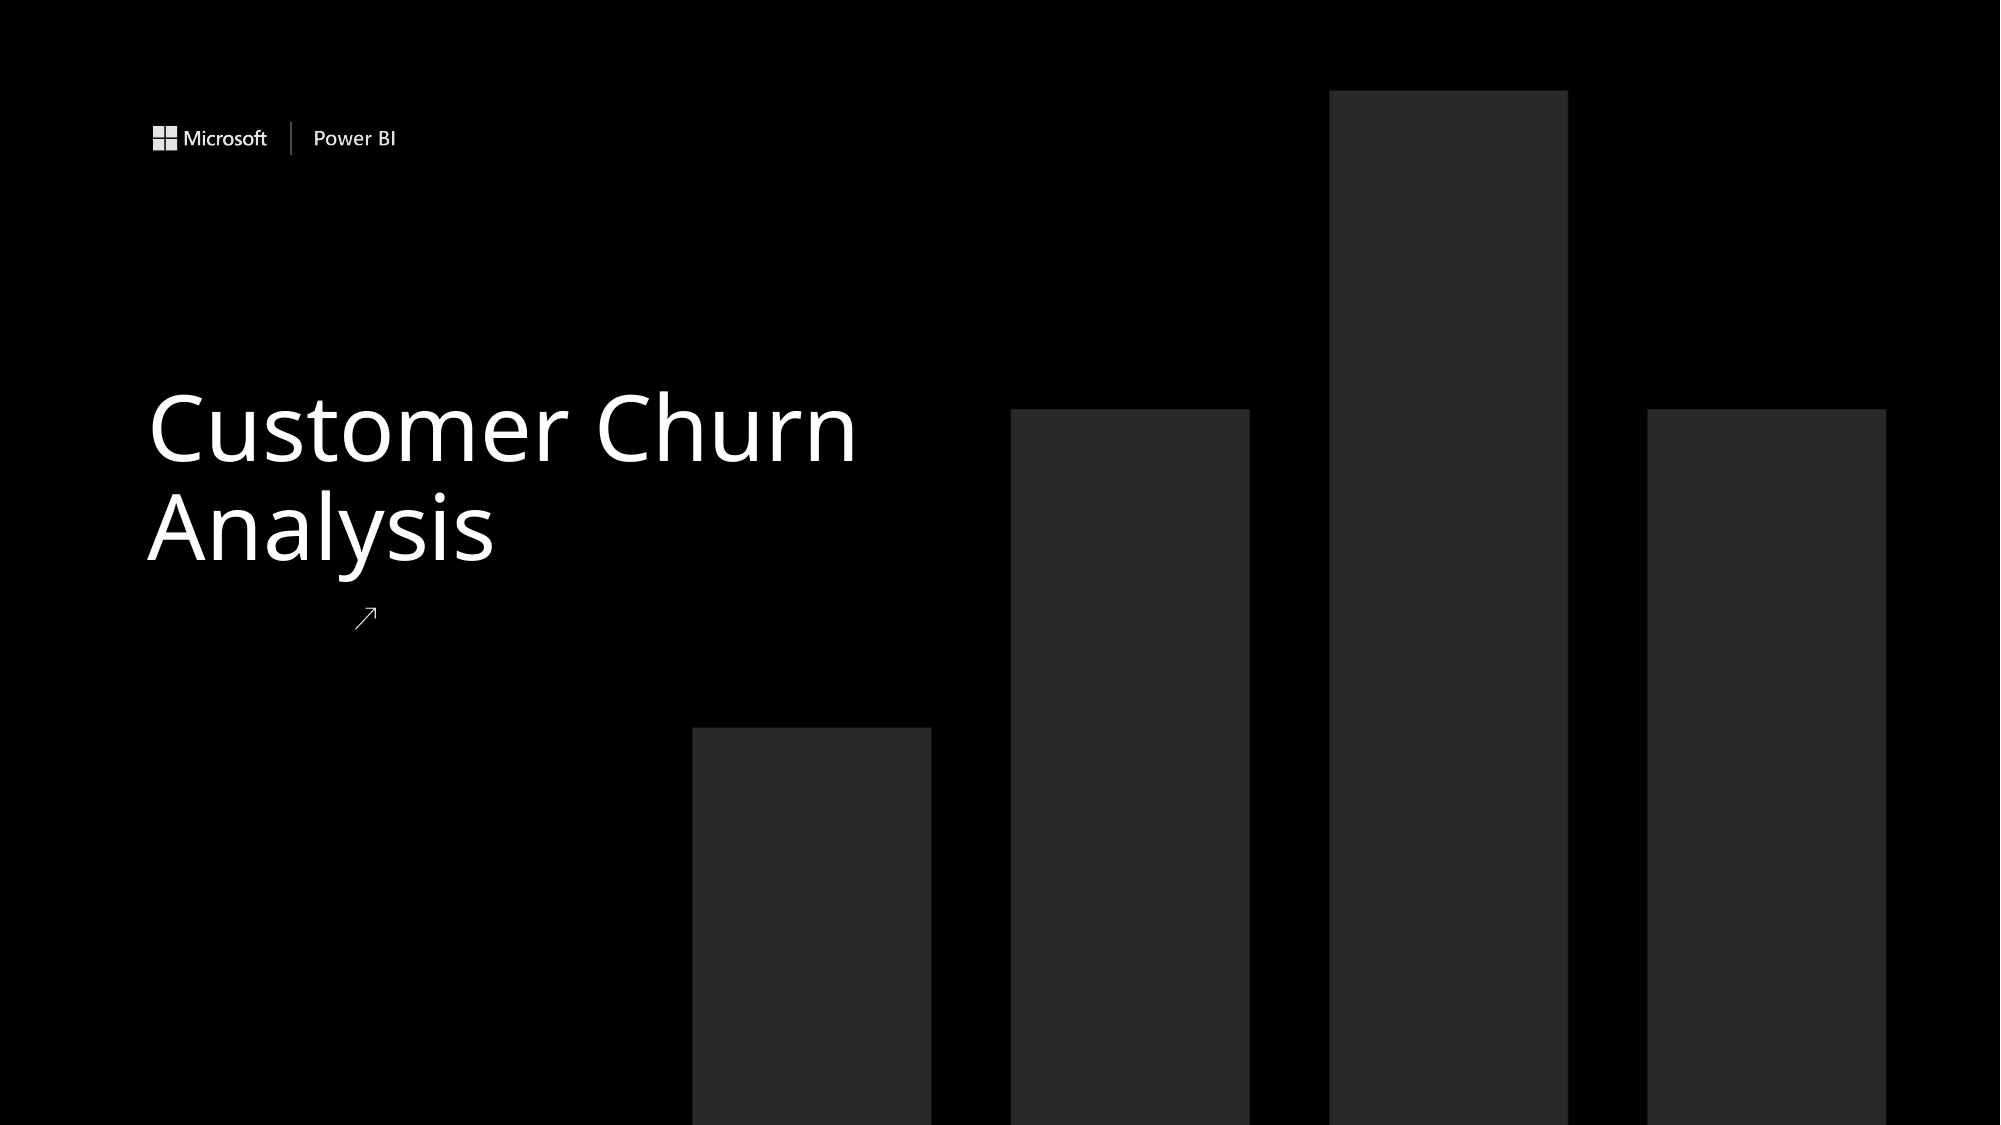

# Customer Churn Analysis
View in Power BI
Last data refresh:
8/3/2024 10:59:46 AM UTC
Downloaded at:
8/3/2024 11:02:39 AM UTC